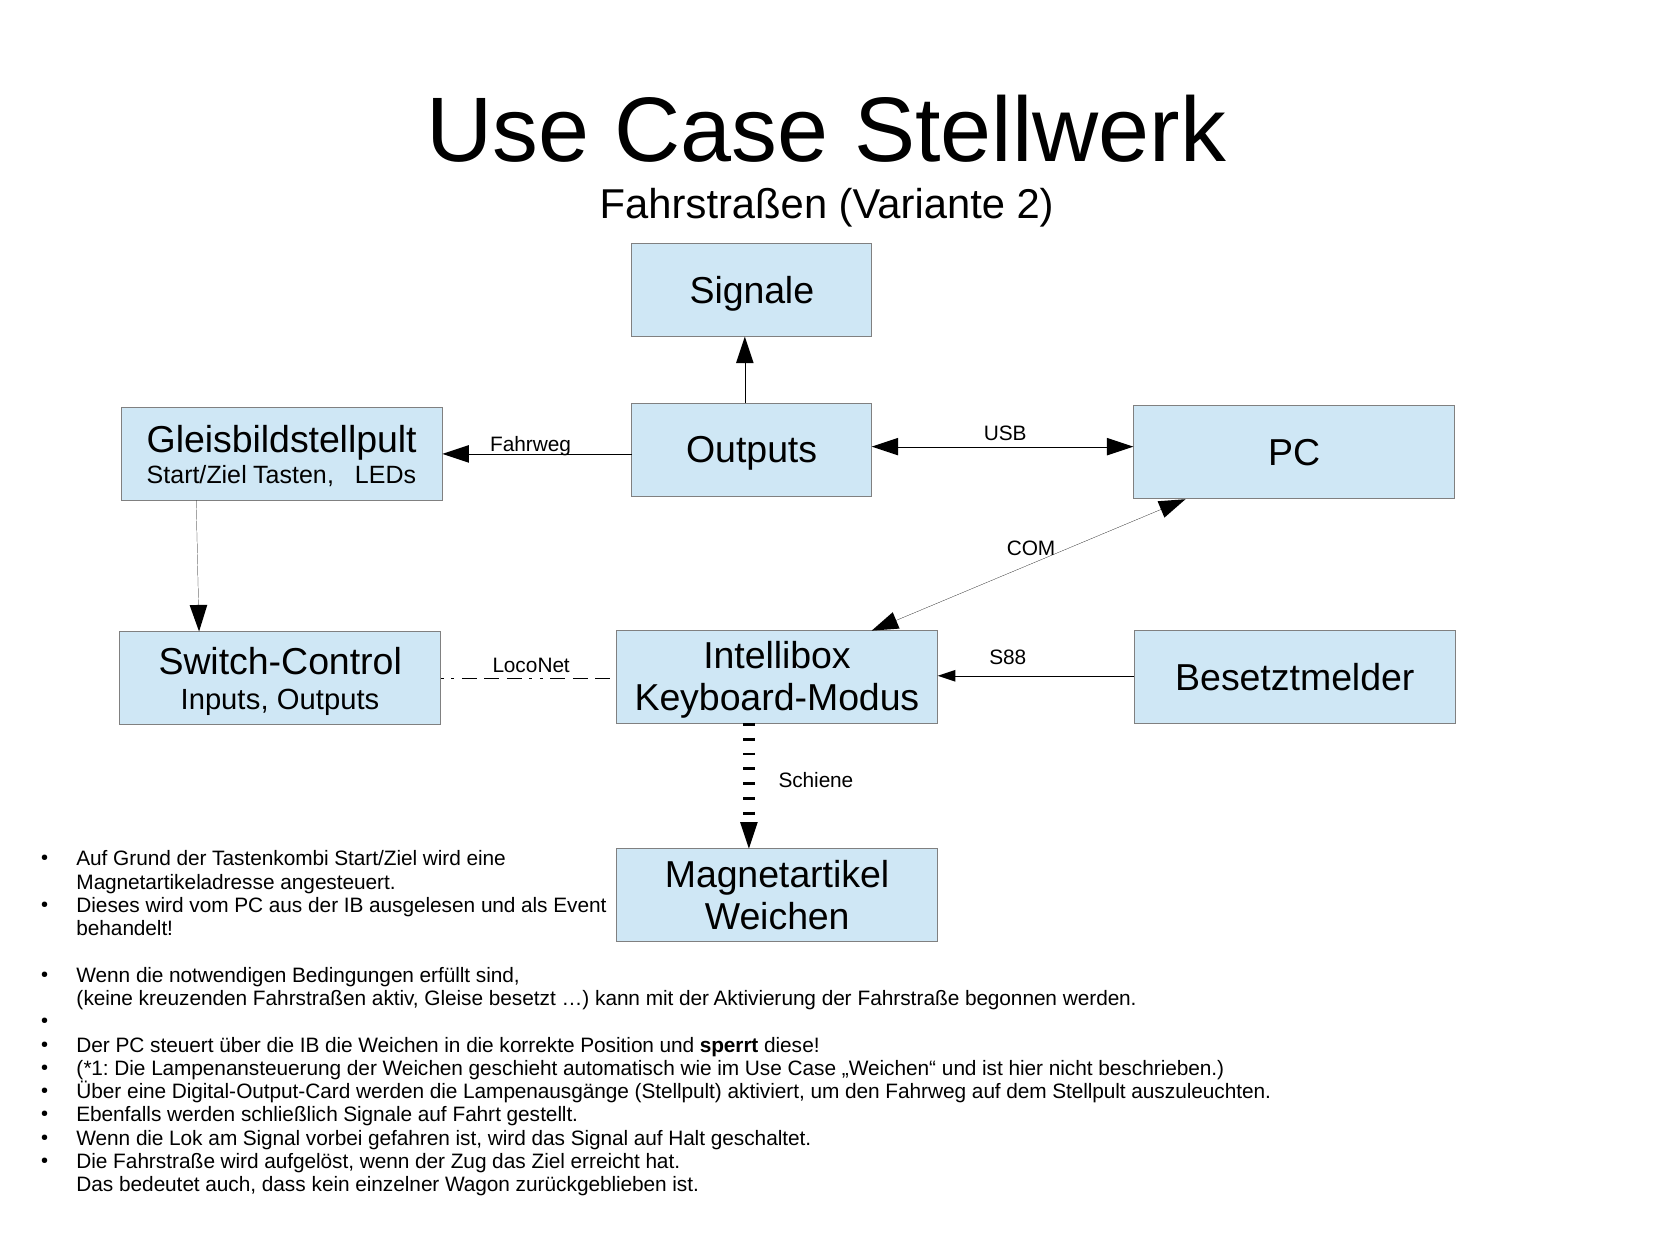

# Use Case Stellwerk Fahrstraßen (Variante 2)
Signale
Outputs
PC
Gleisbildstellpult
Start/Ziel Tasten, LEDs
USB
Fahrweg
COM
Intellibox
Keyboard-Modus
Besetztmelder
Switch-Control
Inputs, Outputs
S88
LocoNet
Schiene
Auf Grund der Tastenkombi Start/Ziel wird eine
Magnetartikeladresse angesteuert.
Dieses wird vom PC aus der IB ausgelesen und als Event
behandelt!
Wenn die notwendigen Bedingungen erfüllt sind,
(keine kreuzenden Fahrstraßen aktiv, Gleise besetzt …) kann mit der Aktivierung der Fahrstraße begonnen werden.
Der PC steuert über die IB die Weichen in die korrekte Position und sperrt diese!
(*1: Die Lampenansteuerung der Weichen geschieht automatisch wie im Use Case „Weichen“ und ist hier nicht beschrieben.)
Über eine Digital-Output-Card werden die Lampenausgänge (Stellpult) aktiviert, um den Fahrweg auf dem Stellpult auszuleuchten.
Ebenfalls werden schließlich Signale auf Fahrt gestellt.
Wenn die Lok am Signal vorbei gefahren ist, wird das Signal auf Halt geschaltet.
Die Fahrstraße wird aufgelöst, wenn der Zug das Ziel erreicht hat.
Das bedeutet auch, dass kein einzelner Wagon zurückgeblieben ist.
Magnetartikel
Weichen